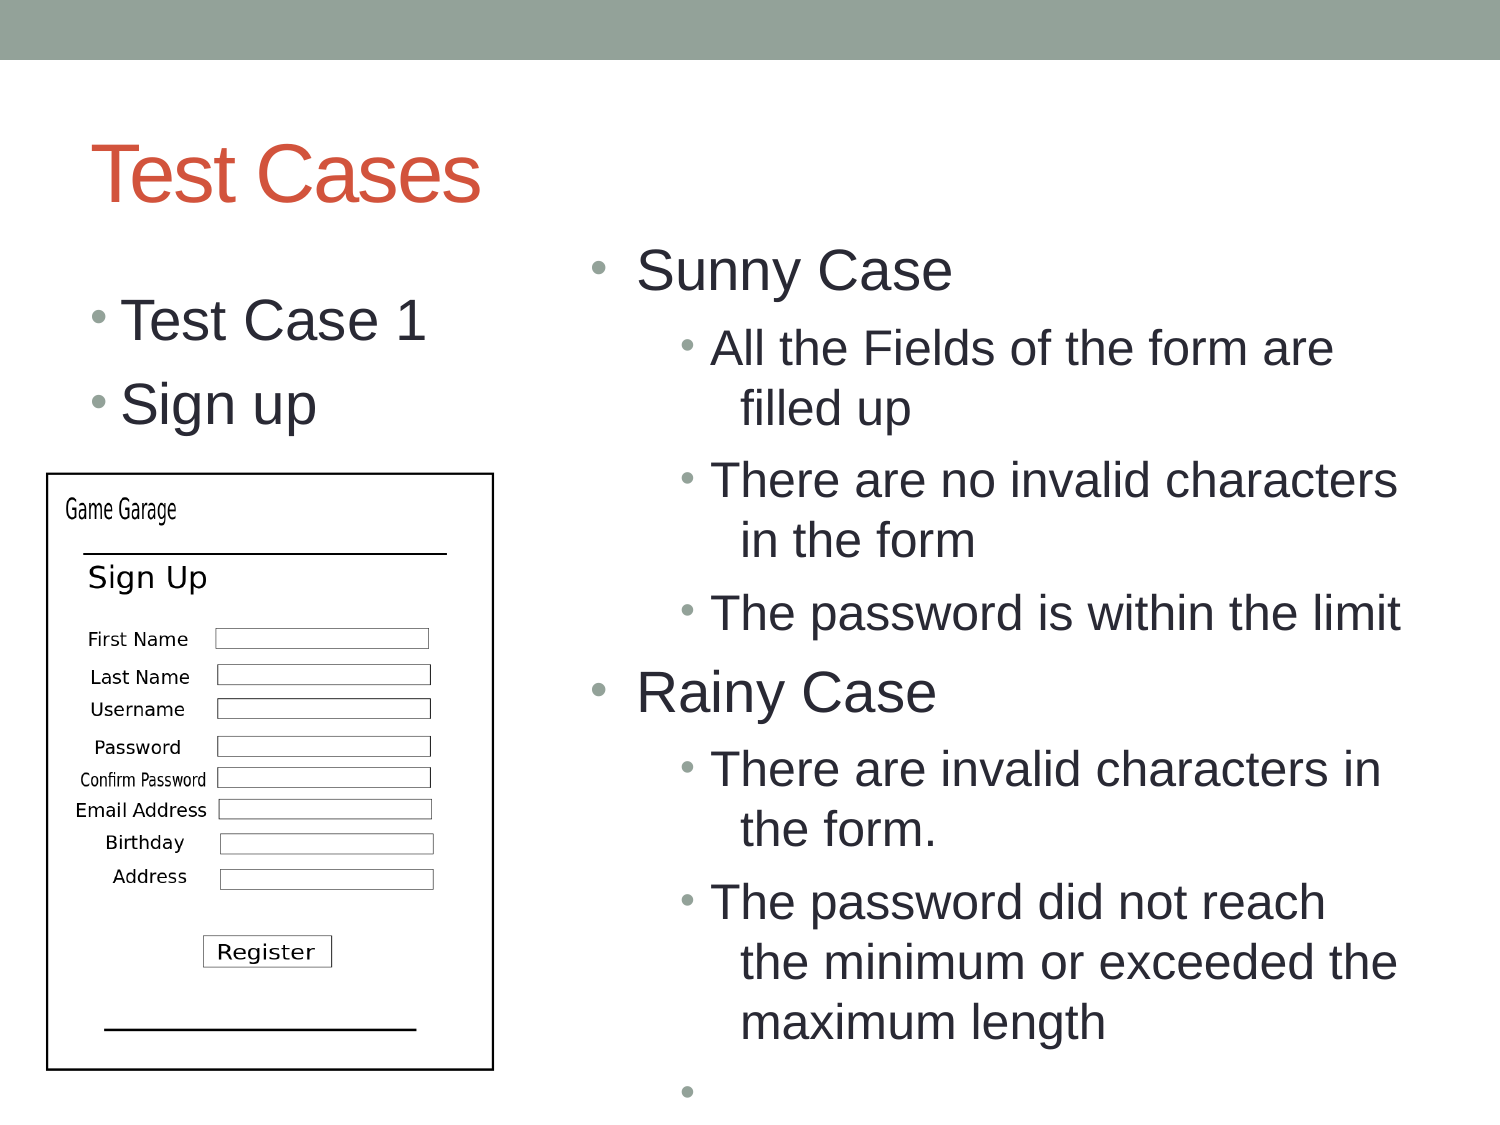

# Test Cases
 Sunny Case
All the Fields of the form are filled up
There are no invalid characters in the form
The password is within the limit
 Rainy Case
There are invalid characters in the form.
The password did not reach the minimum or exceeded the maximum length
Test Case 1
Sign up